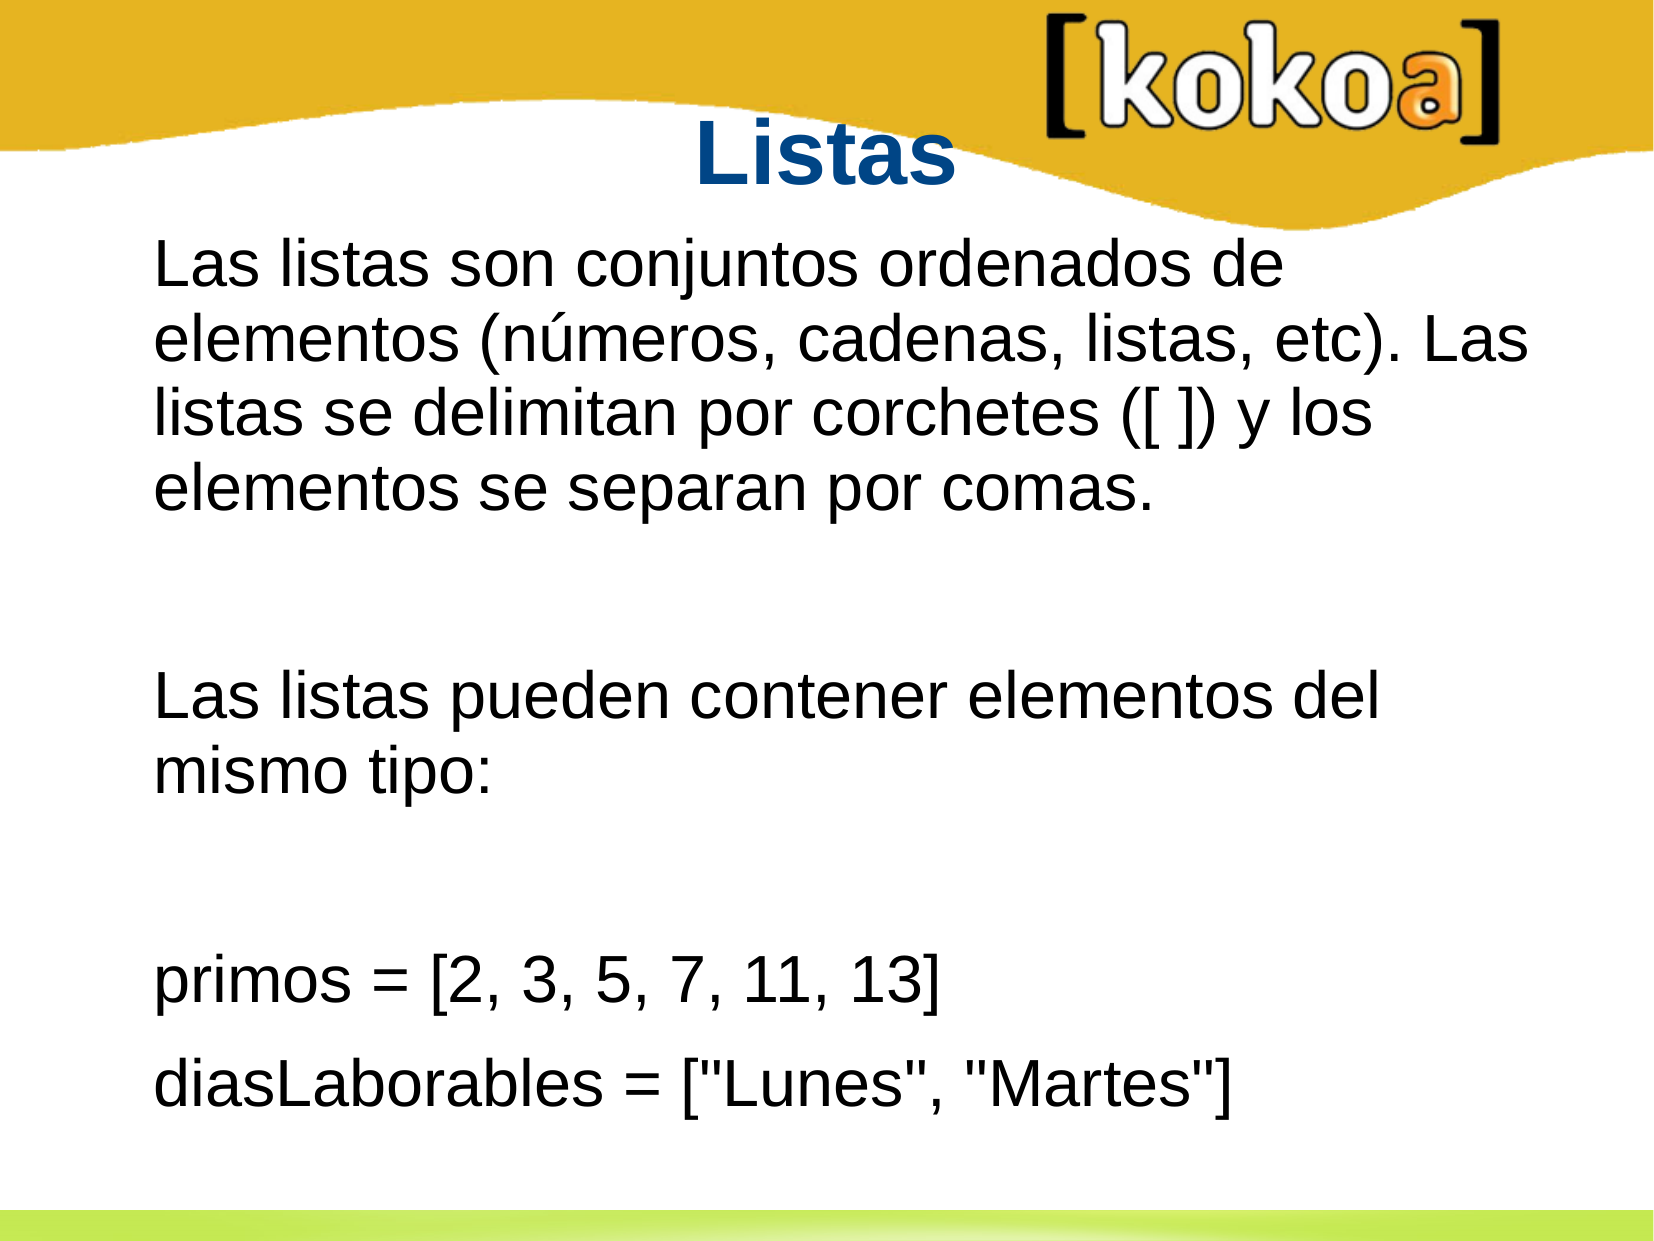

# Listas
Las listas son conjuntos ordenados de elementos (números, cadenas, listas, etc). Las listas se delimitan por corchetes ([ ]) y los elementos se separan por comas.
Las listas pueden contener elementos del mismo tipo:
primos = [2, 3, 5, 7, 11, 13]
diasLaborables = ["Lunes", "Martes"]